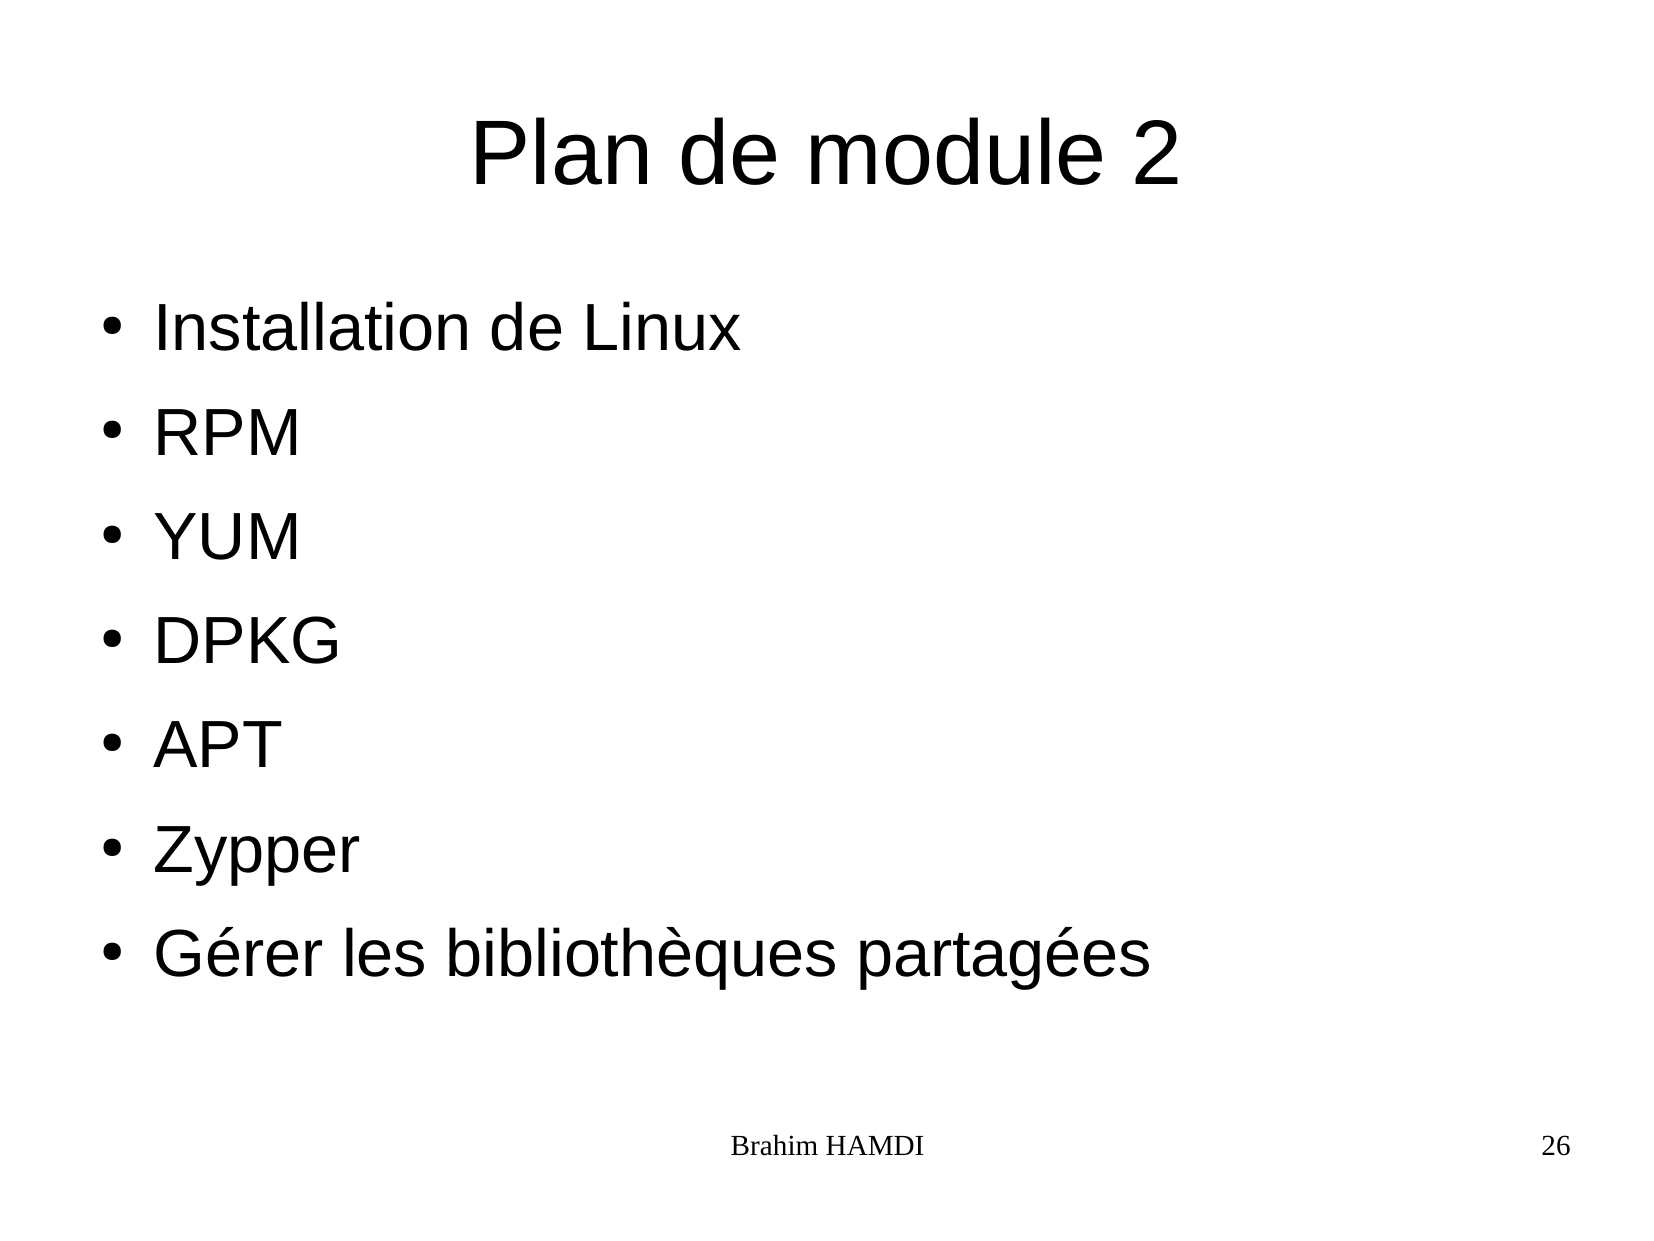

# Plan de module 2
Installation de Linux
RPM
YUM
DPKG
APT
Zypper
Gérer les bibliothèques partagées
Brahim HAMDI
26